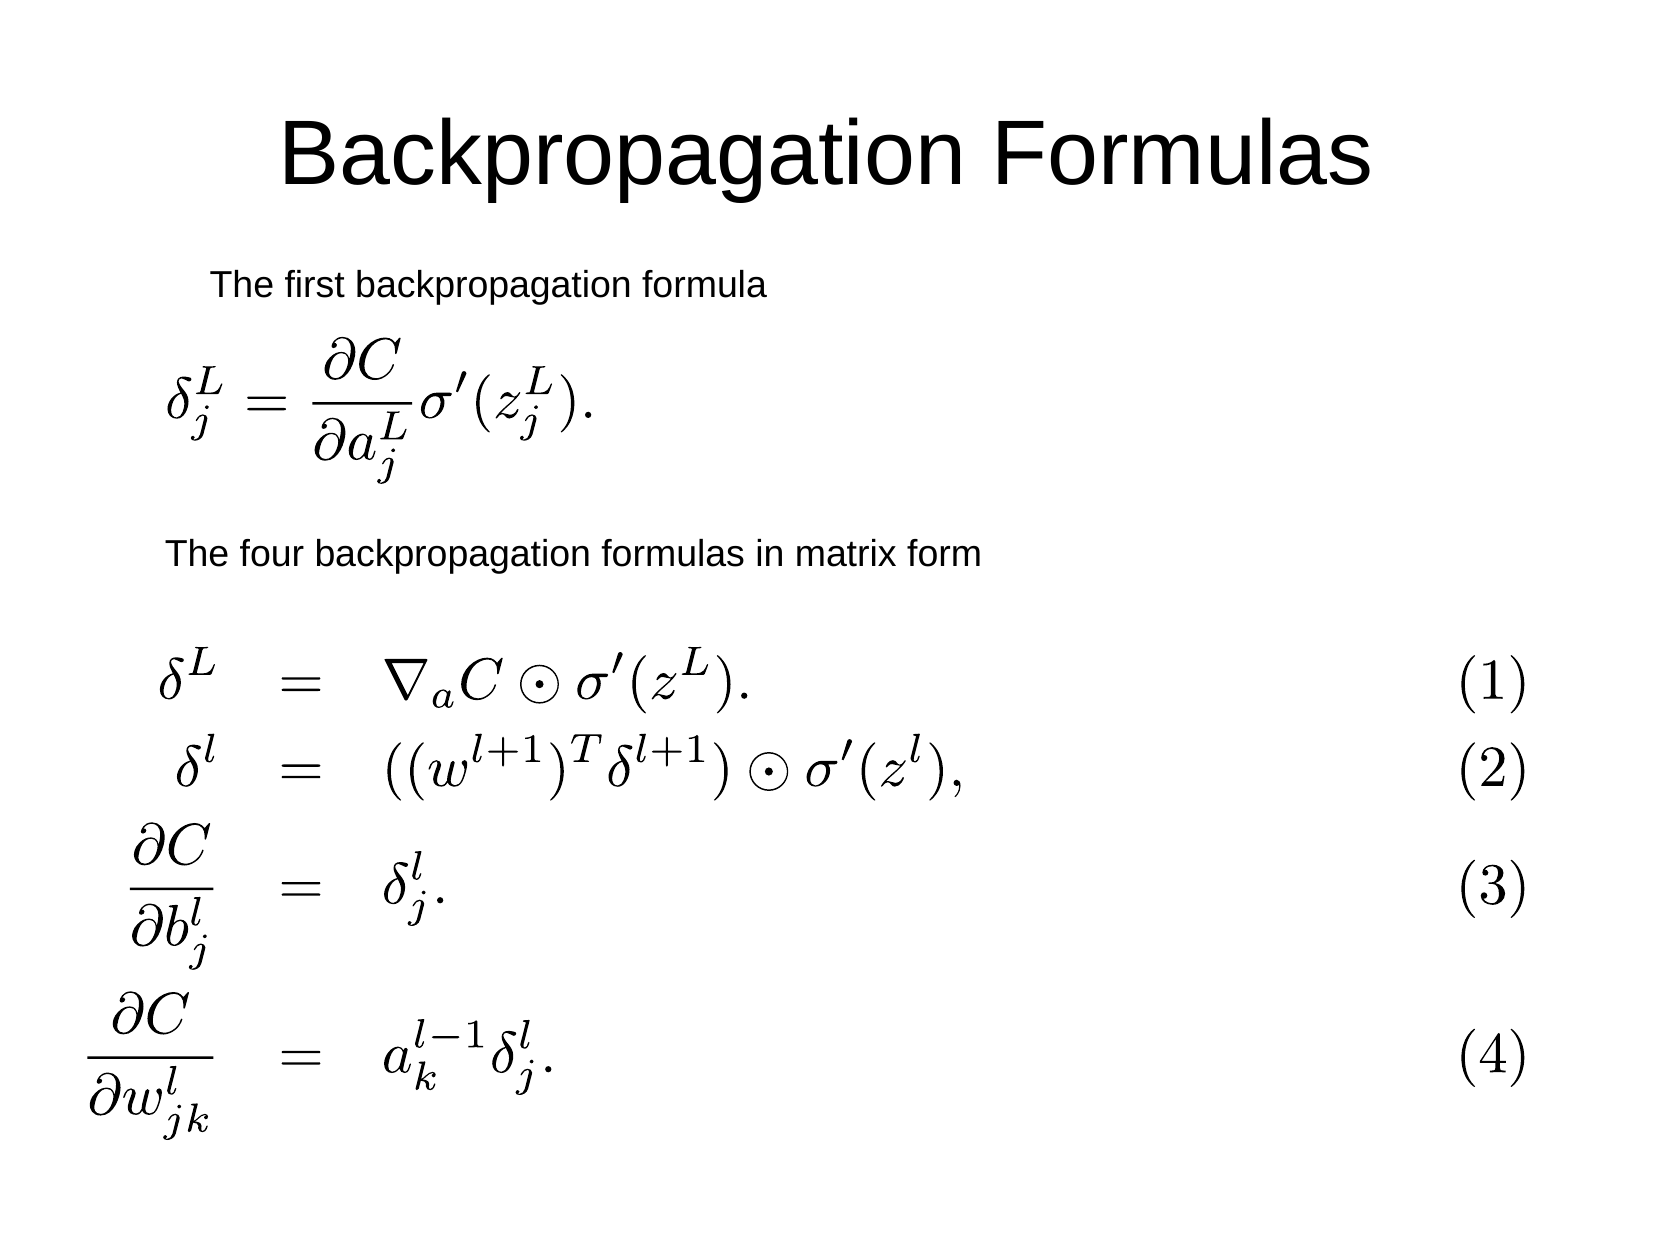

# Backpropagation Formulas
The first backpropagation formula
The four backpropagation formulas in matrix form